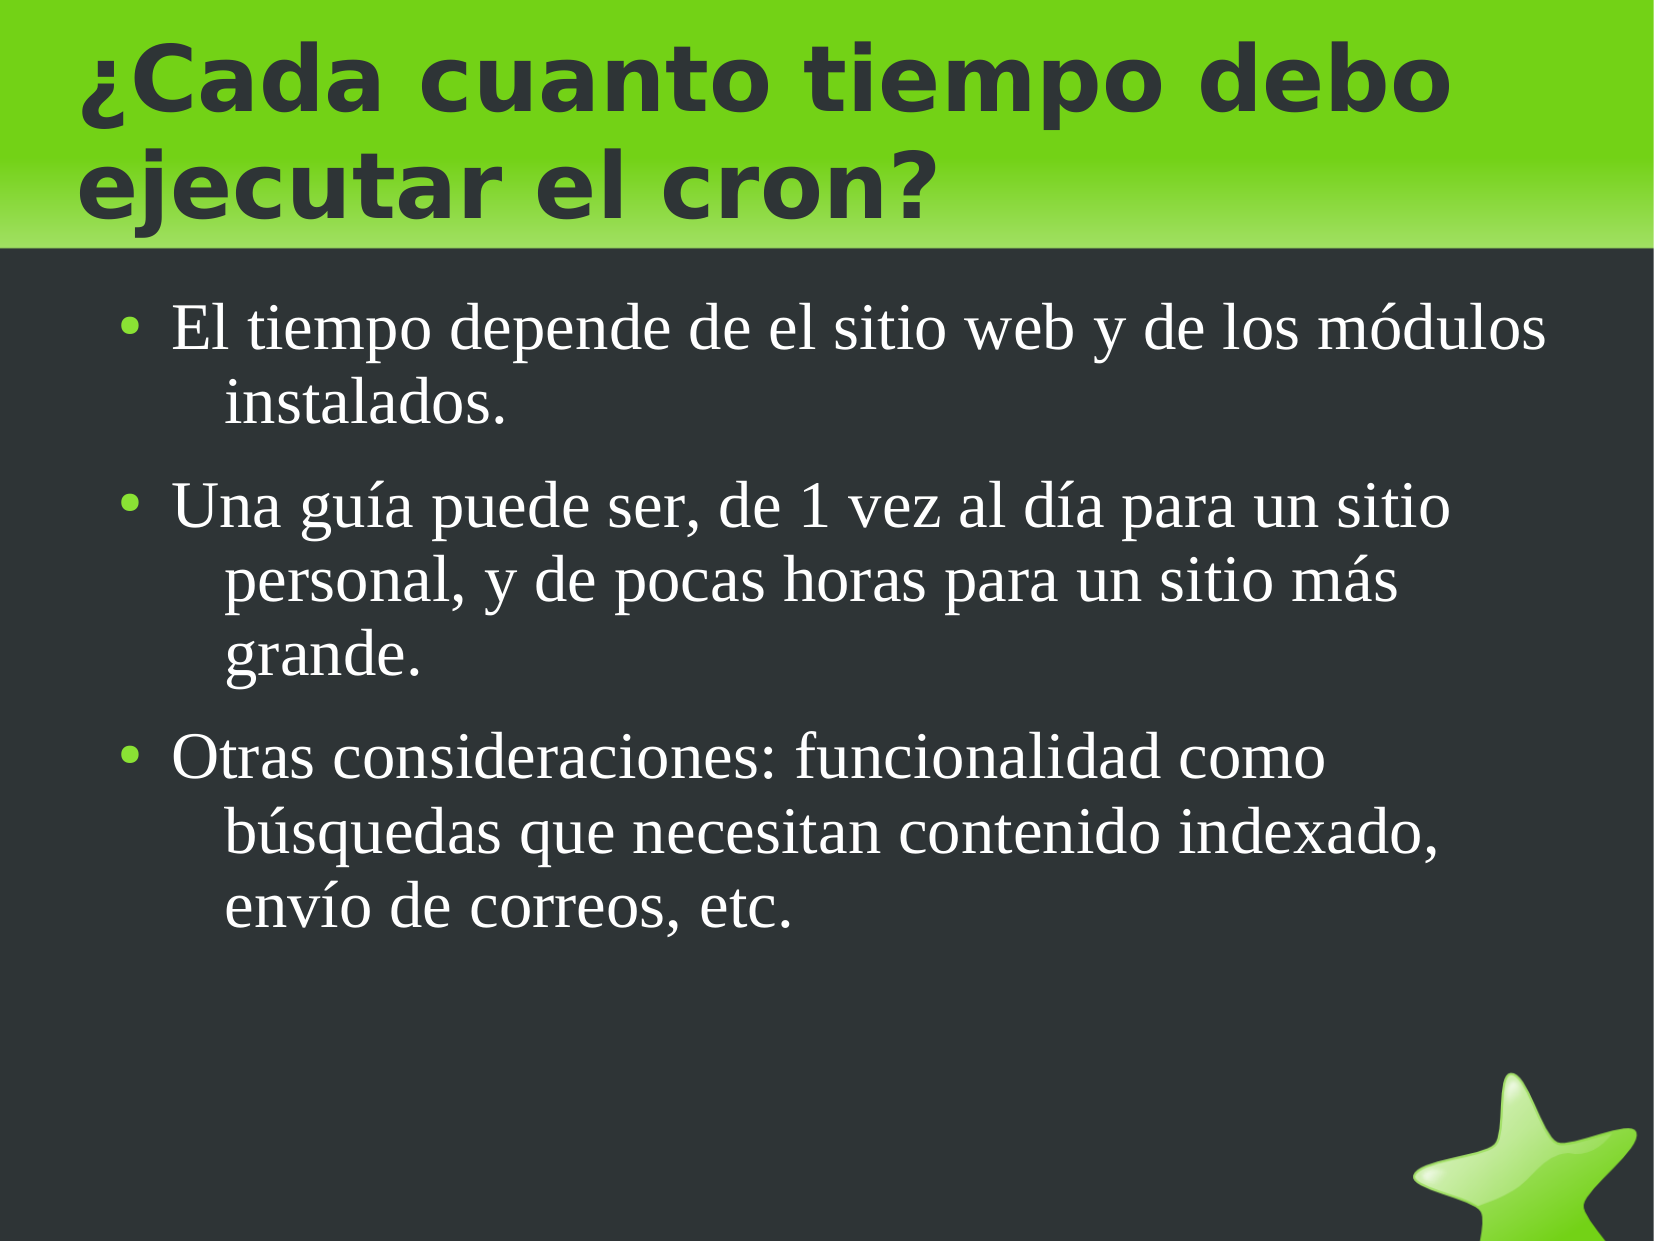

# ¿Cada cuanto tiempo debo ejecutar el cron?
El tiempo depende de el sitio web y de los módulos instalados.
Una guía puede ser, de 1 vez al día para un sitio personal, y de pocas horas para un sitio más grande.
Otras consideraciones: funcionalidad como búsquedas que necesitan contenido indexado, envío de correos, etc.